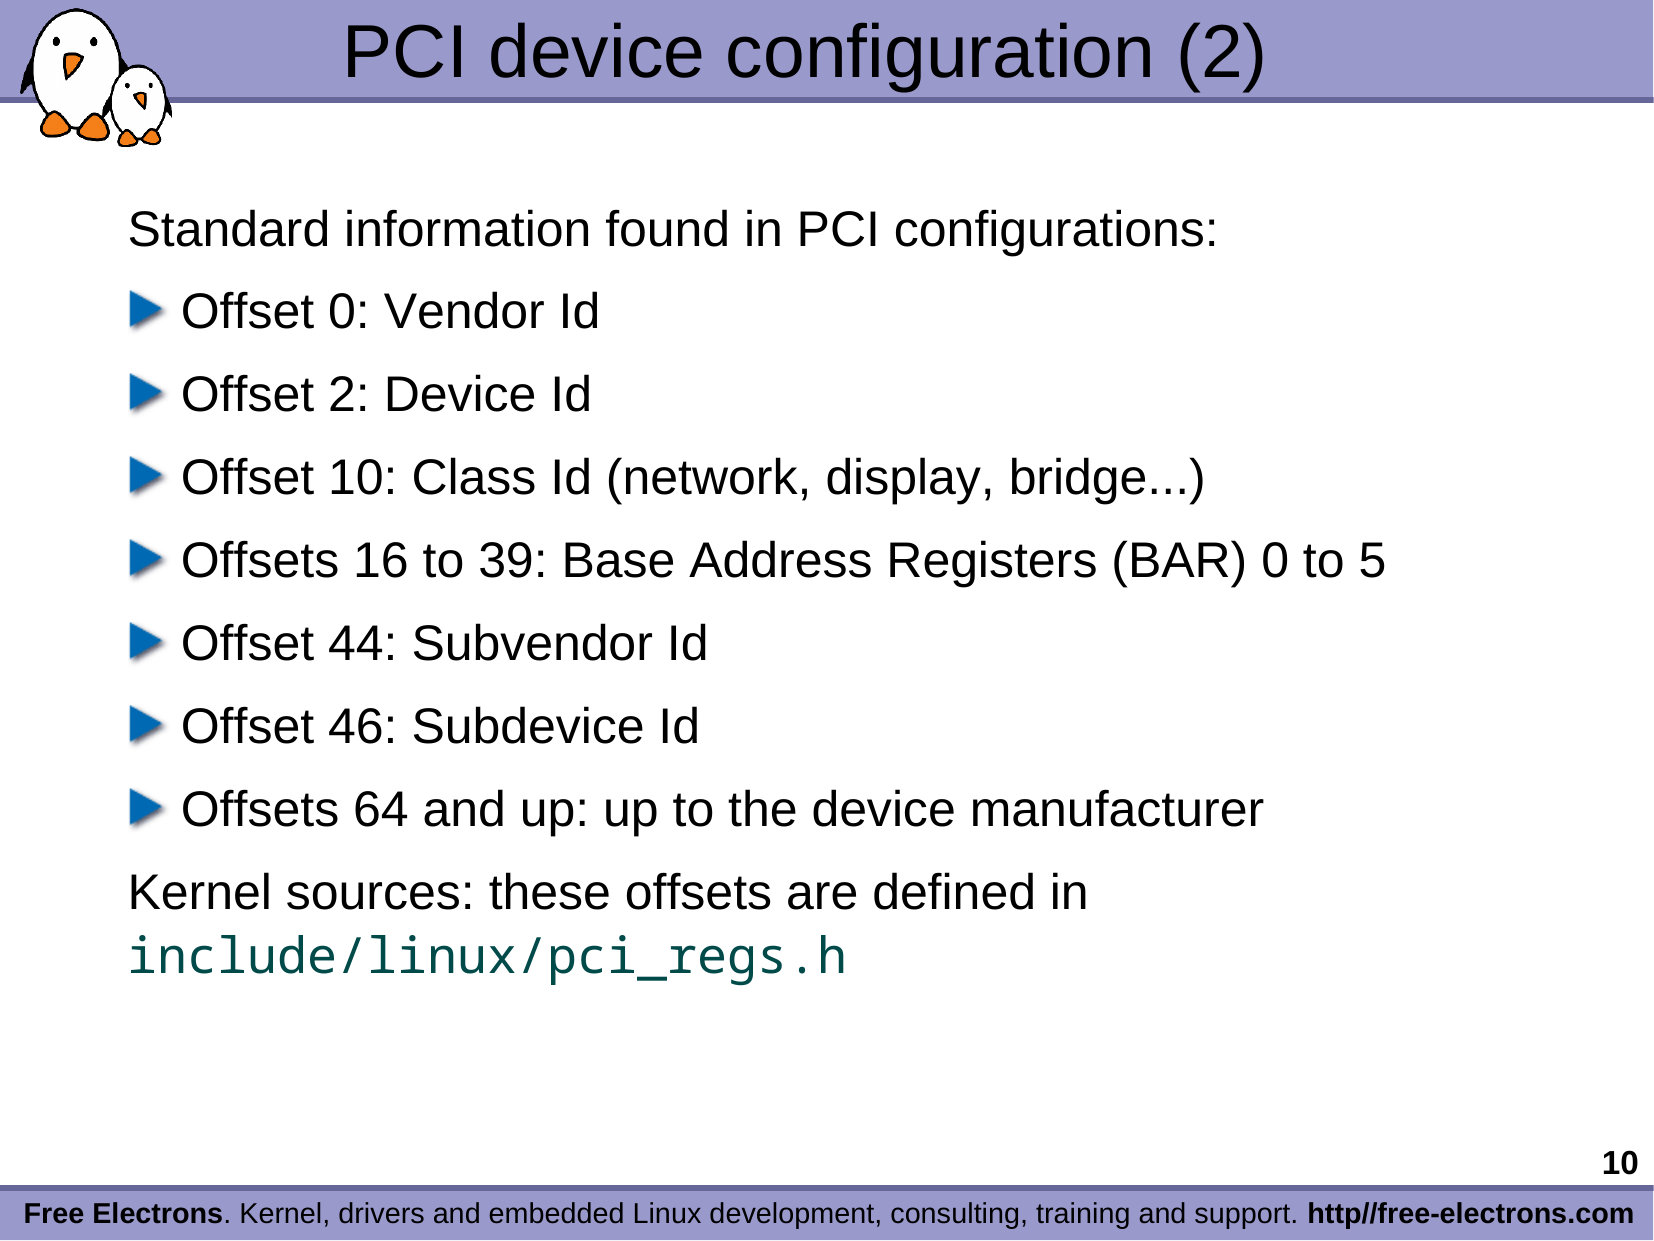

# PCI device configuration (2)
Standard information found in PCI configurations:
Offset 0: Vendor Id
Offset 2: Device Id
Offset 10: Class Id (network, display, bridge...)
Offsets 16 to 39: Base Address Registers (BAR) 0 to 5
Offset 44: Subvendor Id
Offset 46: Subdevice Id
Offsets 64 and up: up to the device manufacturer
Kernel sources: these offsets are defined in include/linux/pci_regs.h